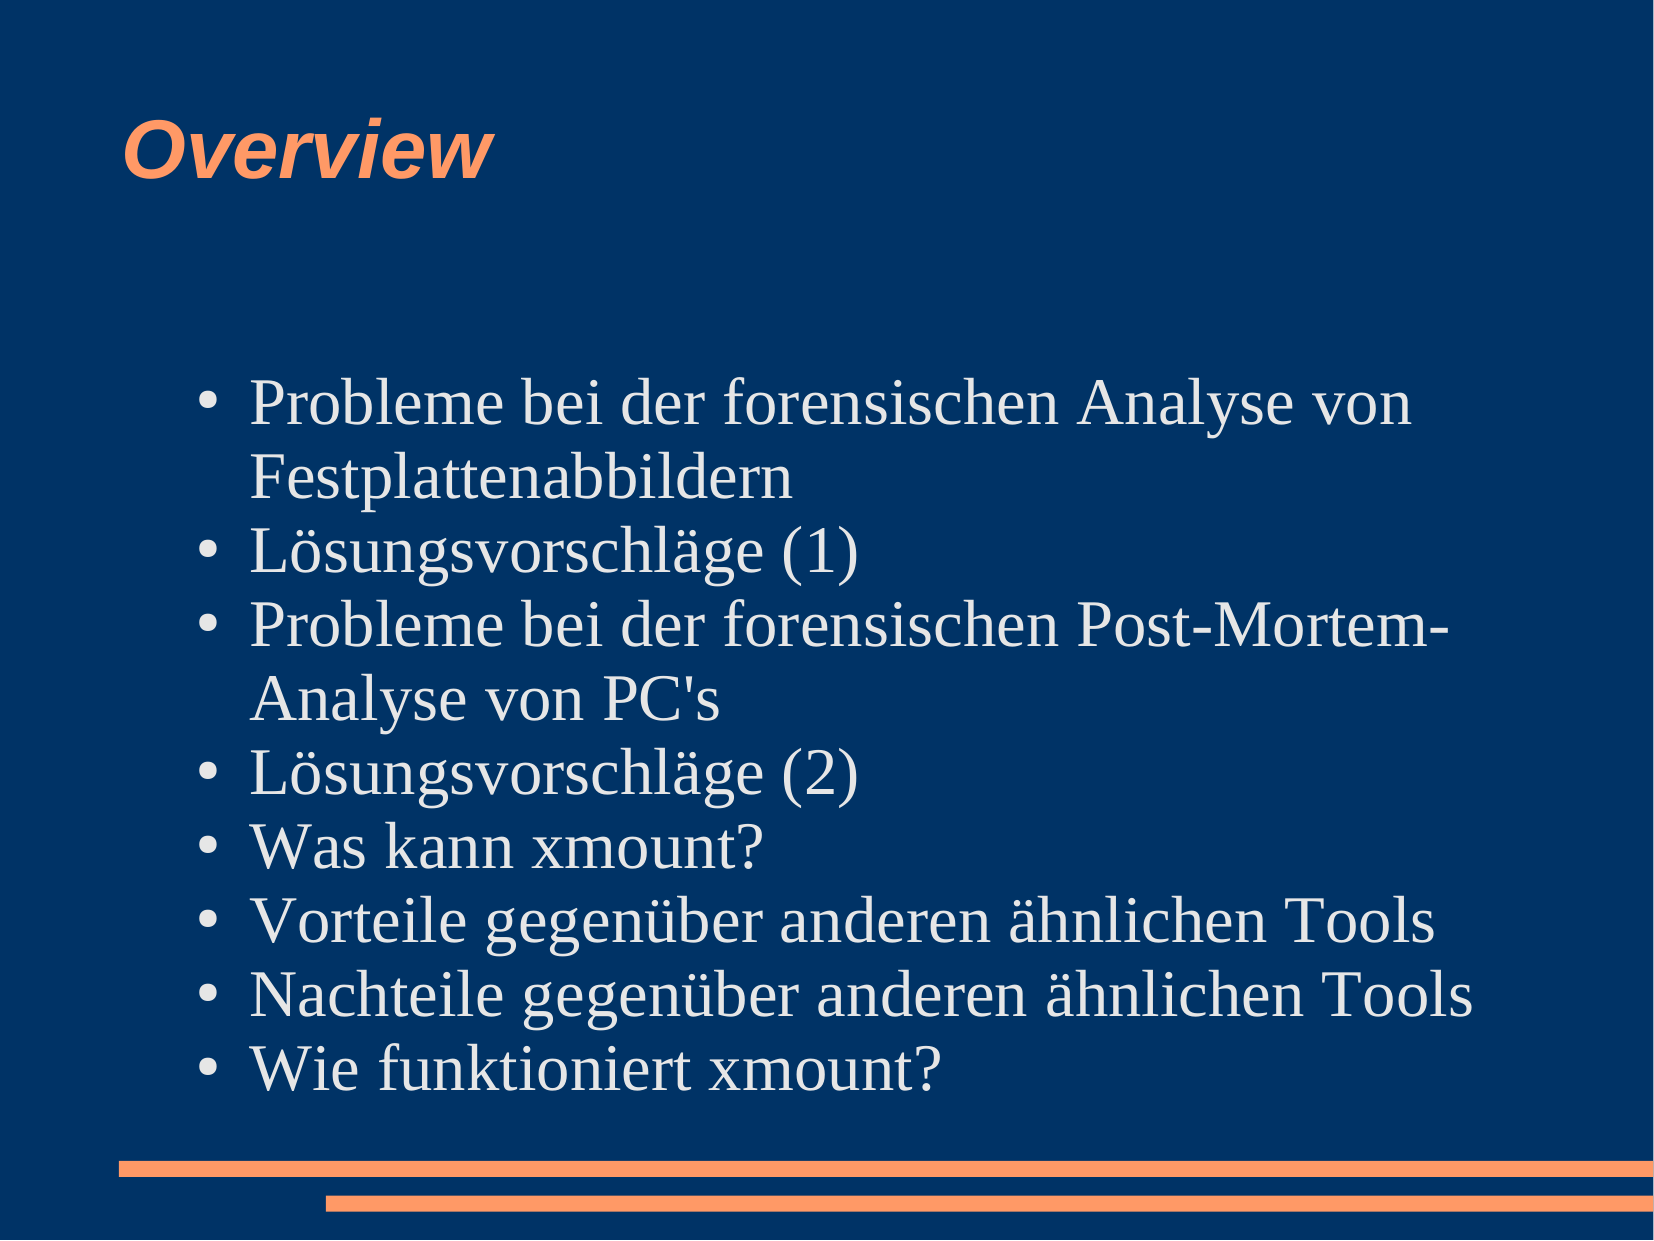

# Overview
Probleme bei der forensischen Analyse von Festplattenabbildern
Lösungsvorschläge (1)
Probleme bei der forensischen Post-Mortem-Analyse von PC's
Lösungsvorschläge (2)
Was kann xmount?
Vorteile gegenüber anderen ähnlichen Tools
Nachteile gegenüber anderen ähnlichen Tools
Wie funktioniert xmount?